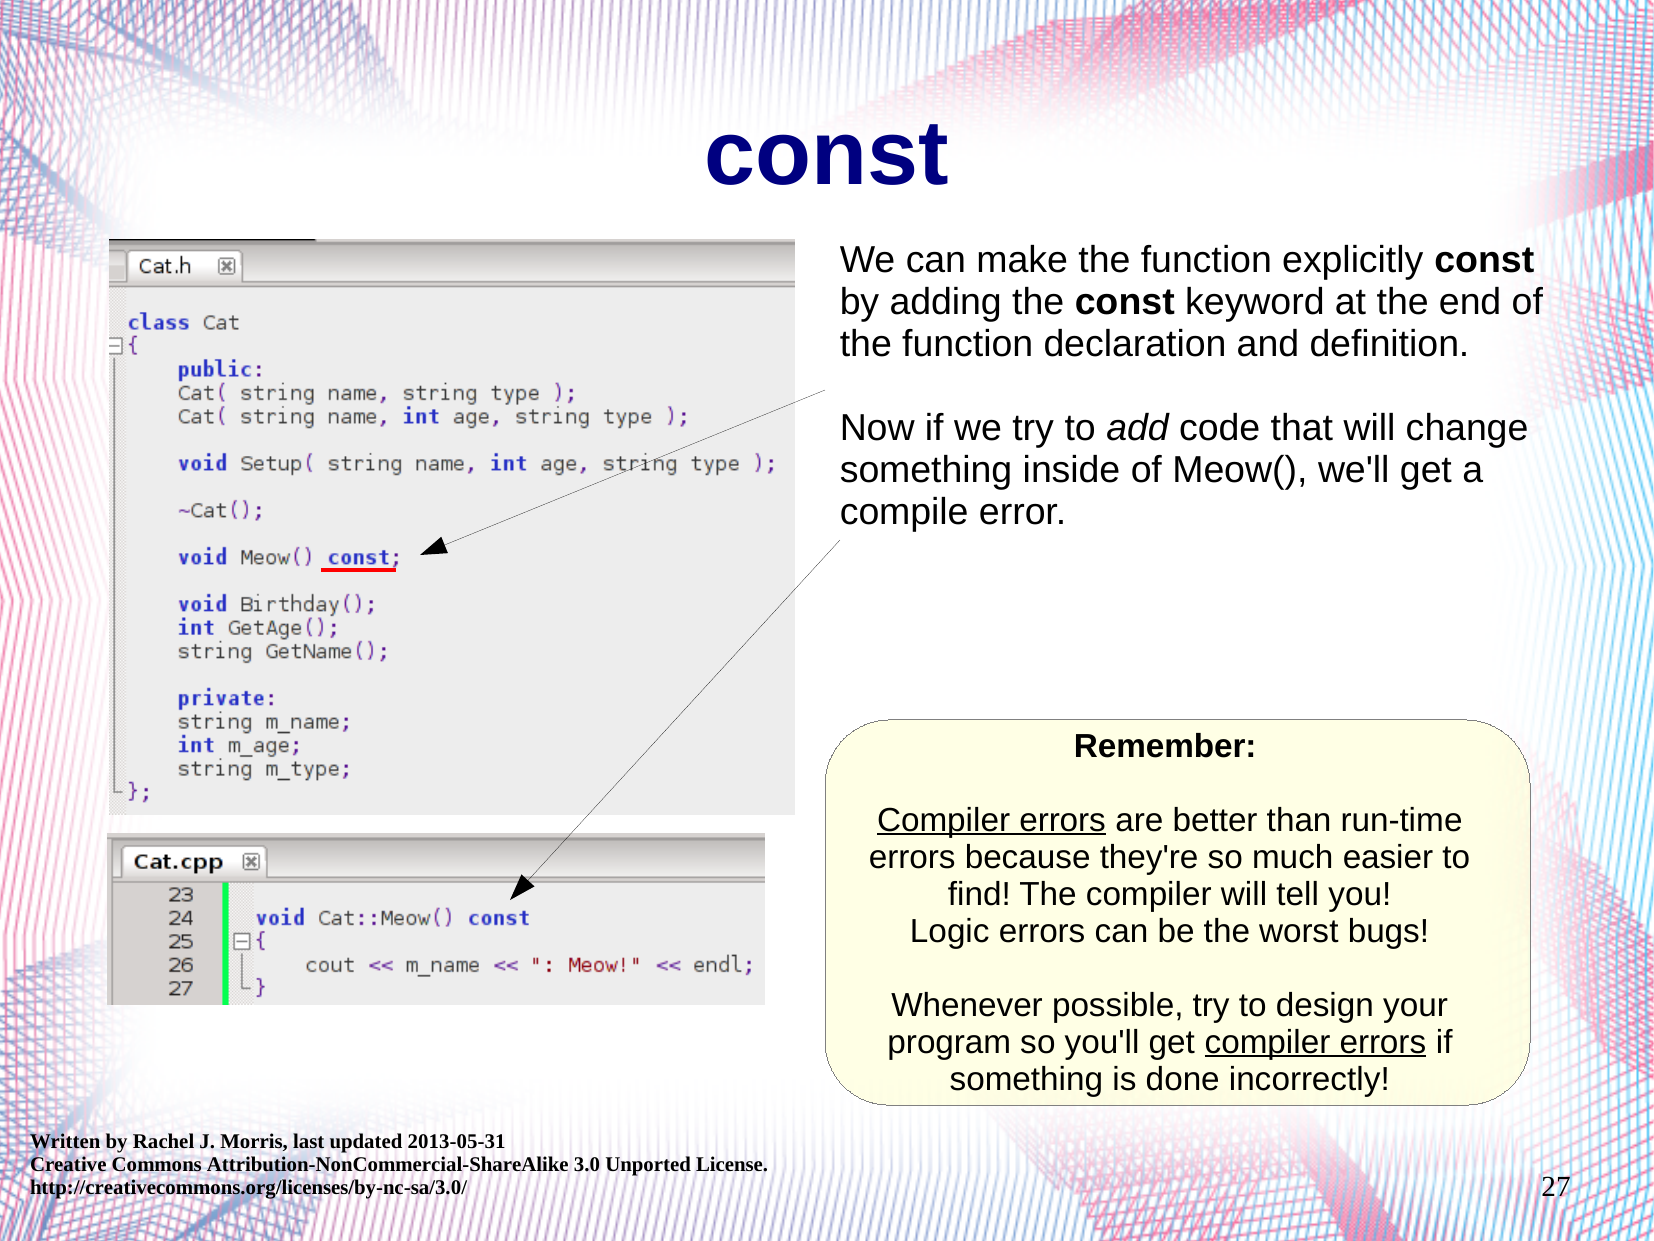

# const
We can make the function explicitly const by adding the const keyword at the end of the function declaration and definition.
Now if we try to add code that will change something inside of Meow(), we'll get a compile error.
Remember:
Compiler errors are better than run-time errors because they're so much easier to find! The compiler will tell you!
Logic errors can be the worst bugs!
Whenever possible, try to design your program so you'll get compiler errors if something is done incorrectly!
27